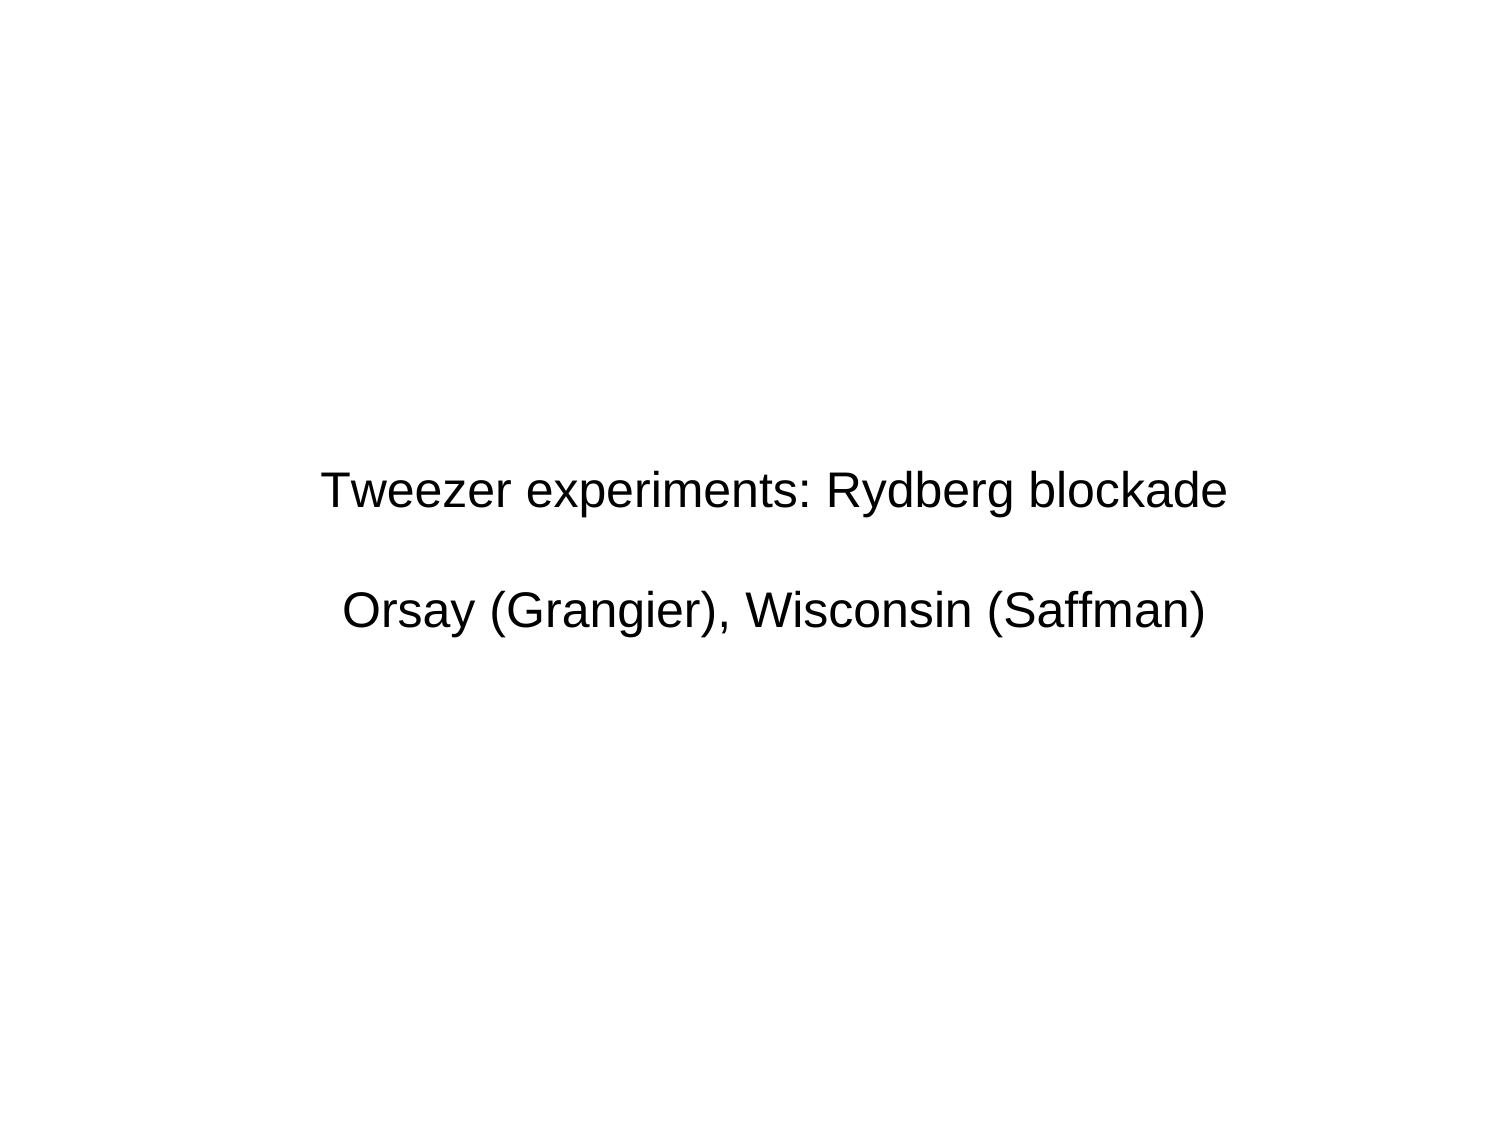

Tweezer experiments: Rydberg blockade
Orsay (Grangier), Wisconsin (Saffman)